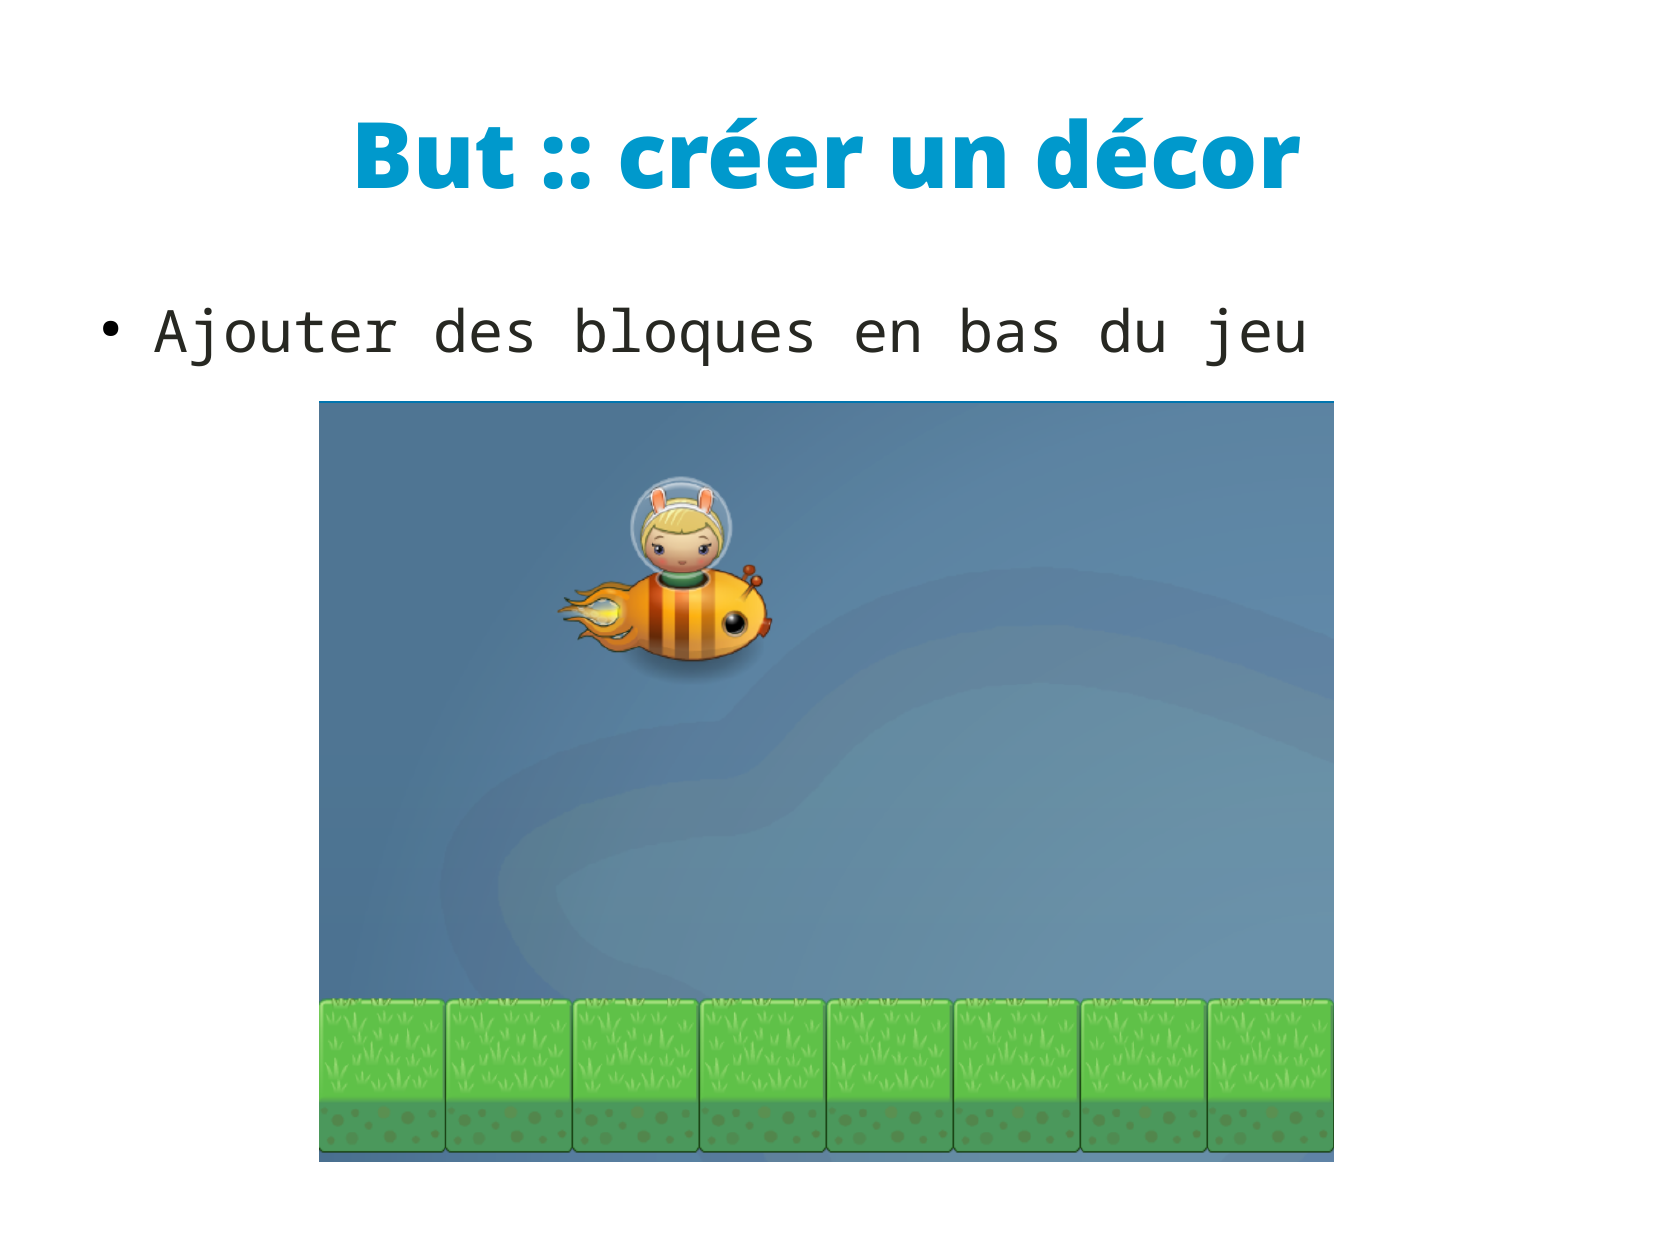

# But :: créer un décor
Ajouter des bloques en bas du jeu